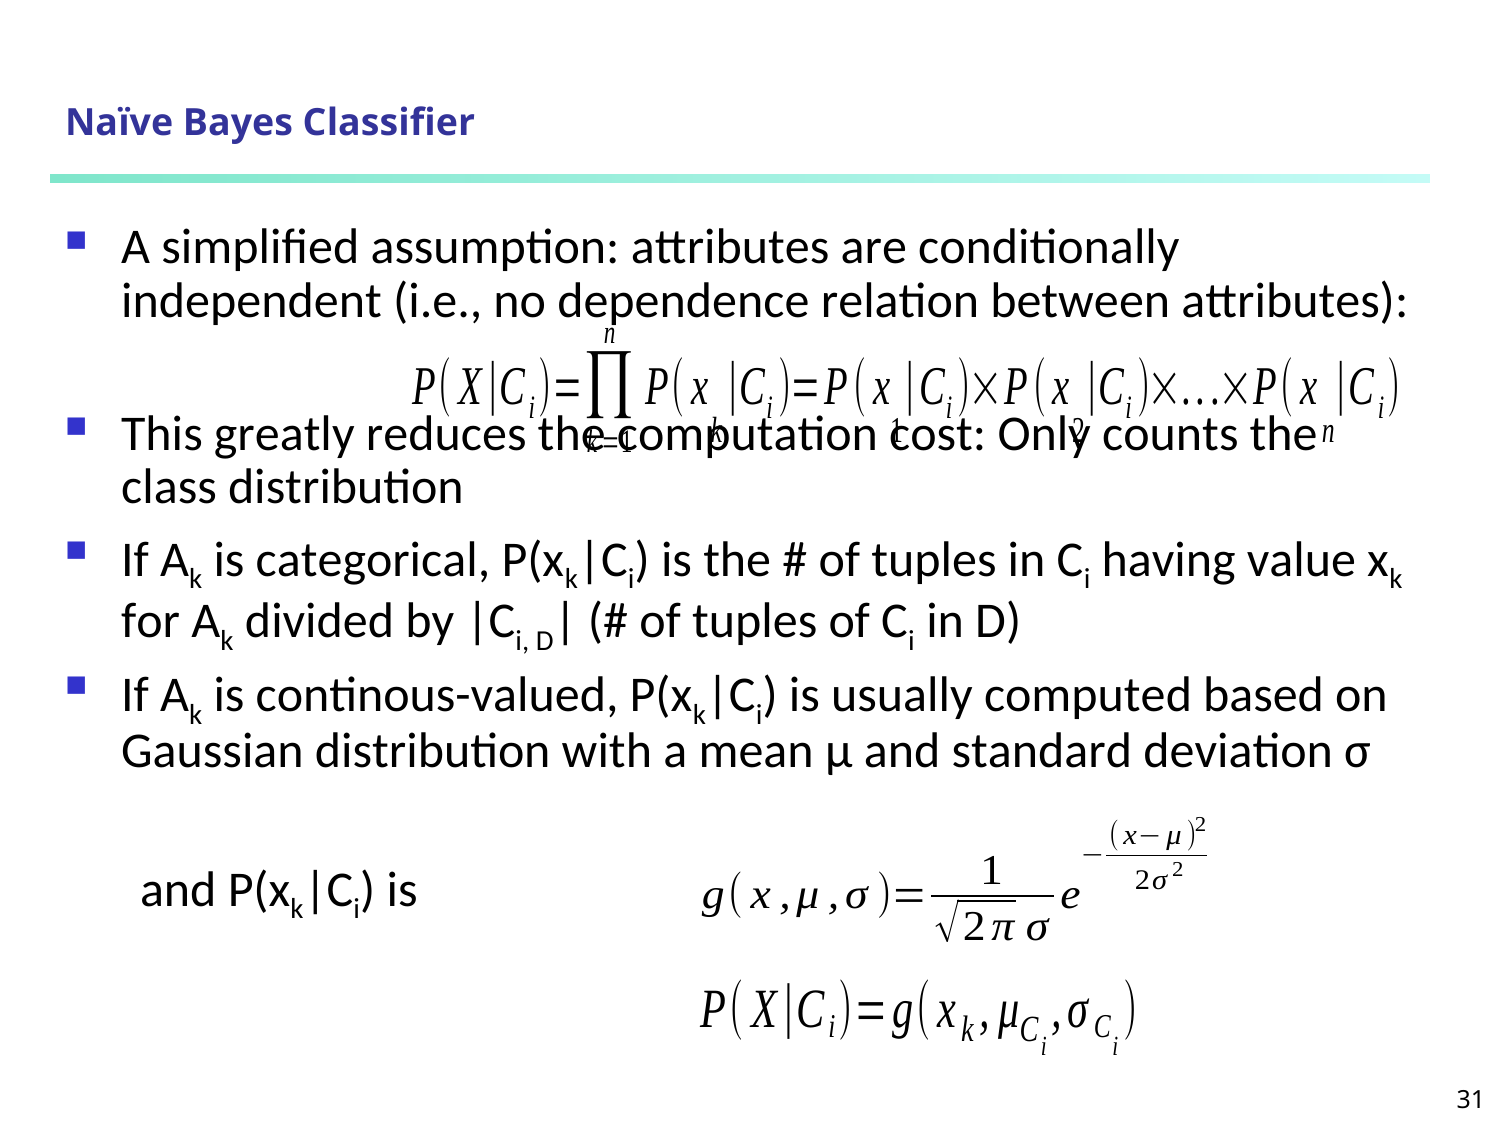

# Naïve Bayes Classifier
A simplified assumption: attributes are conditionally independent (i.e., no dependence relation between attributes):
This greatly reduces the computation cost: Only counts the class distribution
If Ak is categorical, P(xk|Ci) is the # of tuples in Ci having value xk for Ak divided by |Ci, D| (# of tuples of Ci in D)
If Ak is continous-valued, P(xk|Ci) is usually computed based on Gaussian distribution with a mean μ and standard deviation σ
and P(xk|Ci) is